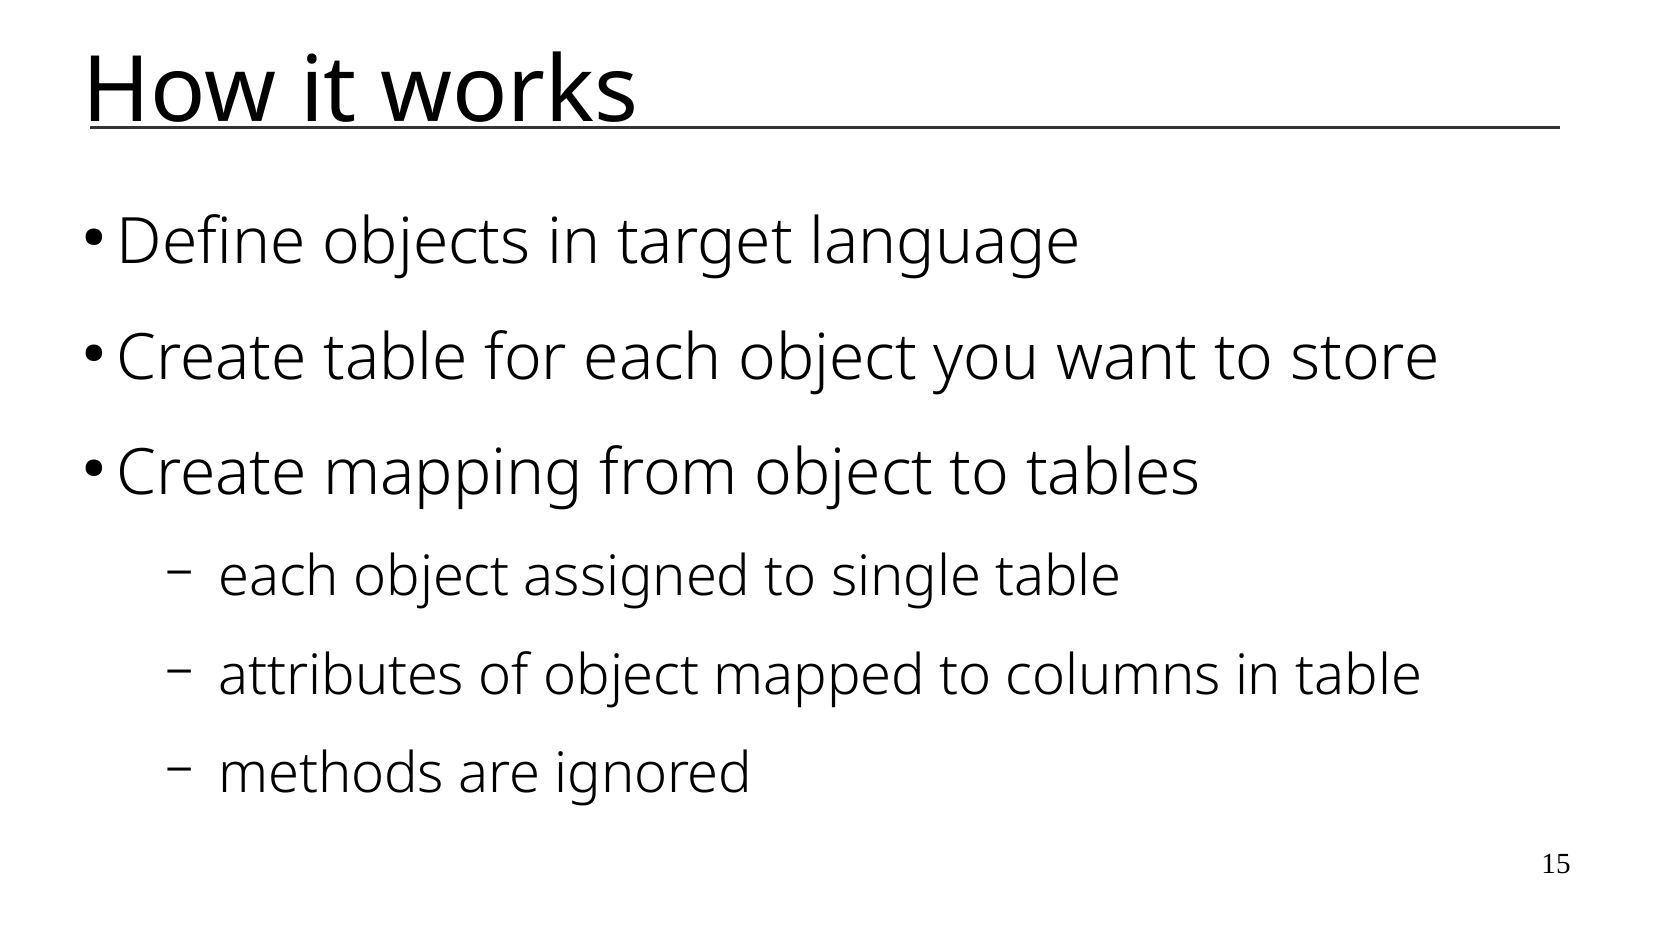

# How it works
Define objects in target language
Create table for each object you want to store
Create mapping from object to tables
each object assigned to single table
attributes of object mapped to columns in table
methods are ignored
15